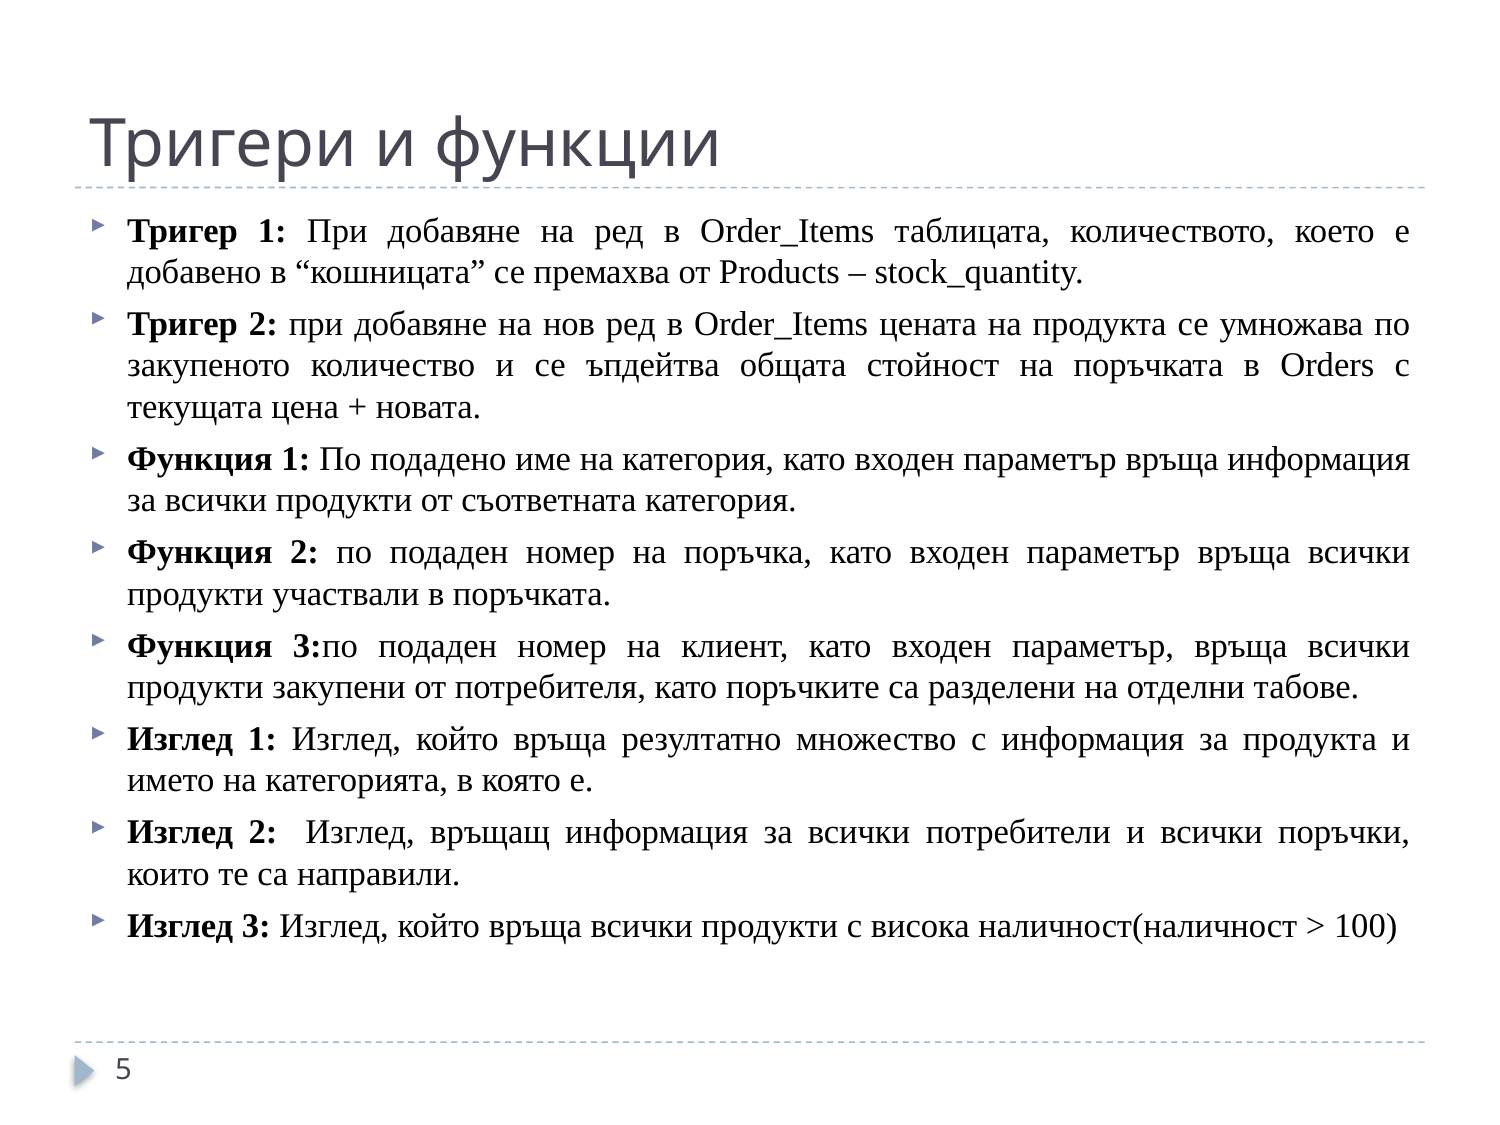

# Тригери и функции
Тригер 1: При добавяне на ред в Order_Items таблицата, количеството, което е добавено в “кошницата” се премахва от Products – stock_quantity.
Тригер 2: при добавяне на нов ред в Order_Items цената на продукта се умножава по закупеното количество и се ъпдейтва общата стойност на поръчката в Orders с текущата цена + новата.
Функция 1: По подадено име на категория, като входен параметър връща информация за всички продукти от съответната категория.
Функция 2: по подаден номер на поръчка, като входен параметър връща всички продукти участвали в поръчката.
Функция 3:по подаден номер на клиент, като входен параметър, връща всички продукти закупени от потребителя, като поръчките са разделени на отделни табове.
Изглед 1: Изглед, който връща резултатно множество с информация за продукта и името на категорията, в която е.
Изглед 2: Изглед, връщащ информация за всички потребители и всички поръчки, които те са направили.
Изглед 3: Изглед, който връща всички продукти с висока наличност(наличност > 100)
5